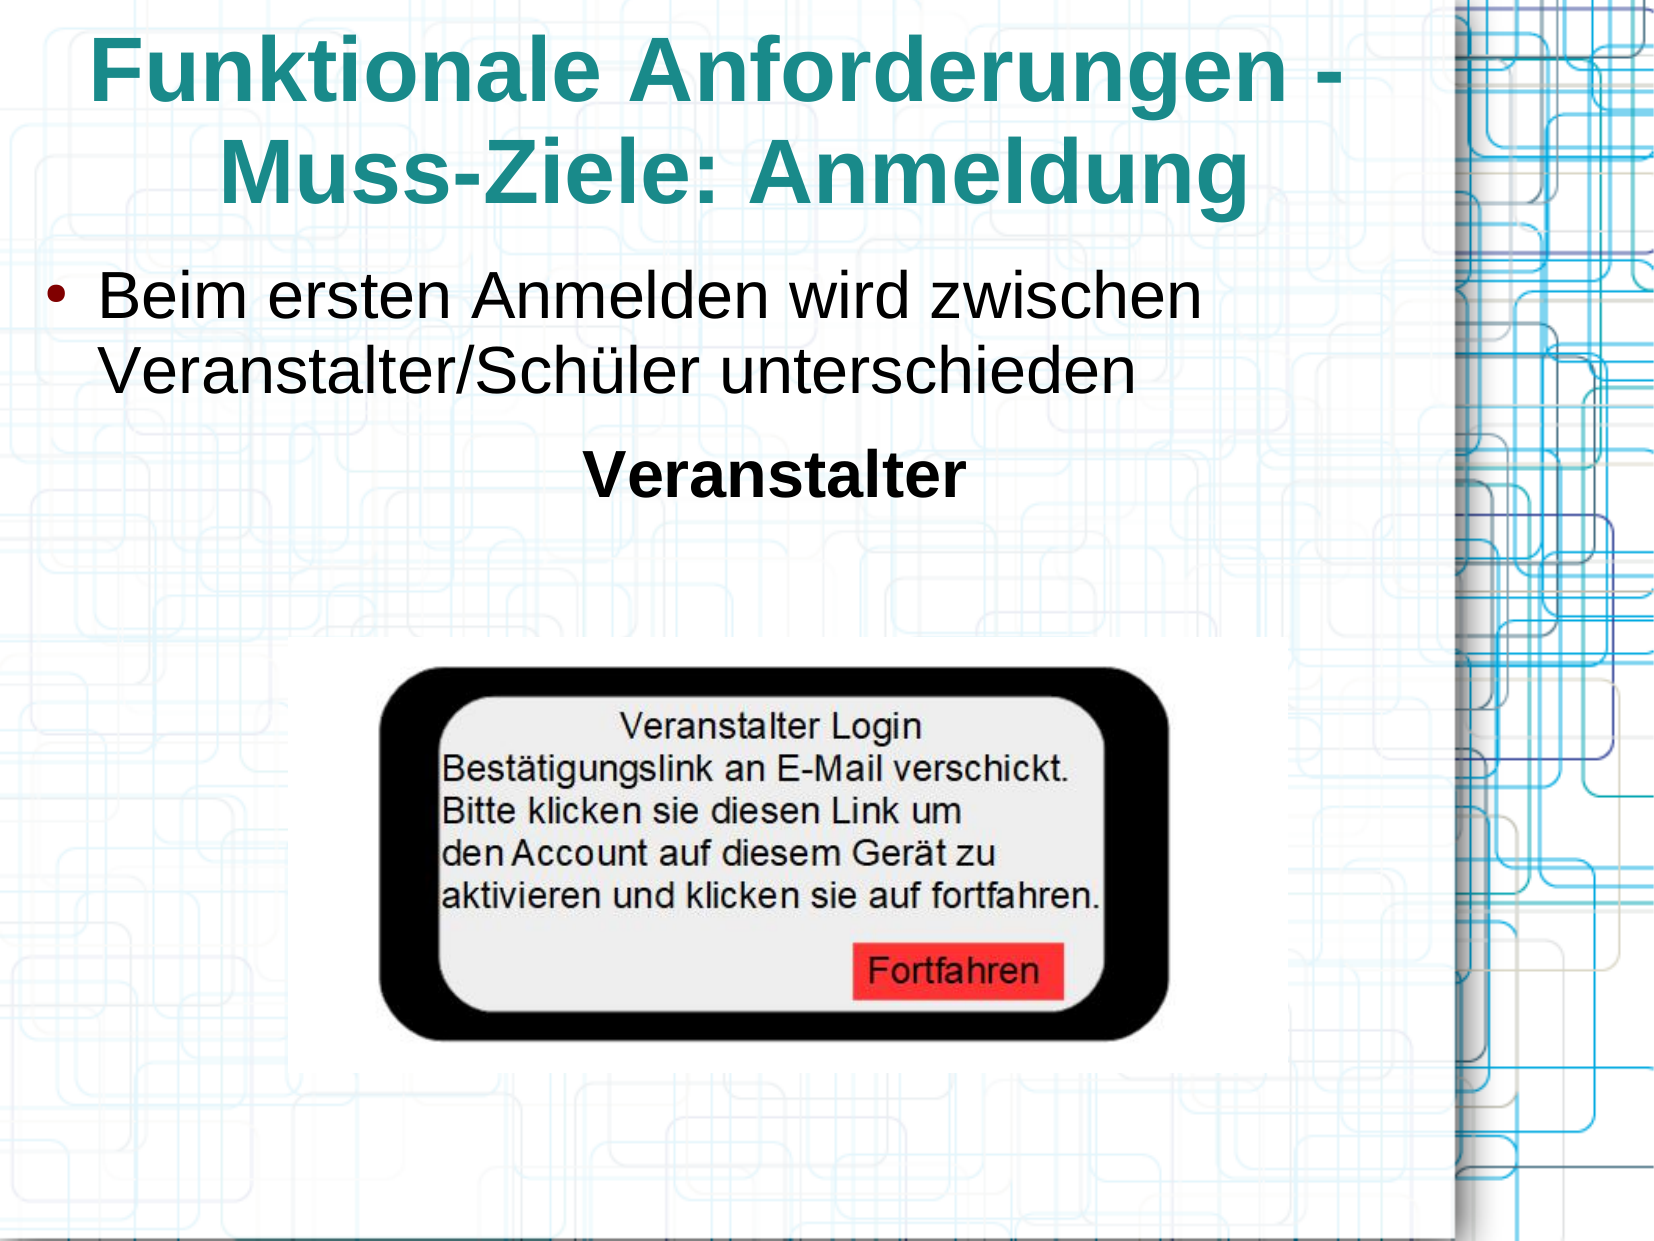

# Funktionale Anforderungen - Muss-Ziele: Anmeldung
Beim ersten Anmelden wird zwischen Veranstalter/Schüler unterschieden
Veranstalter